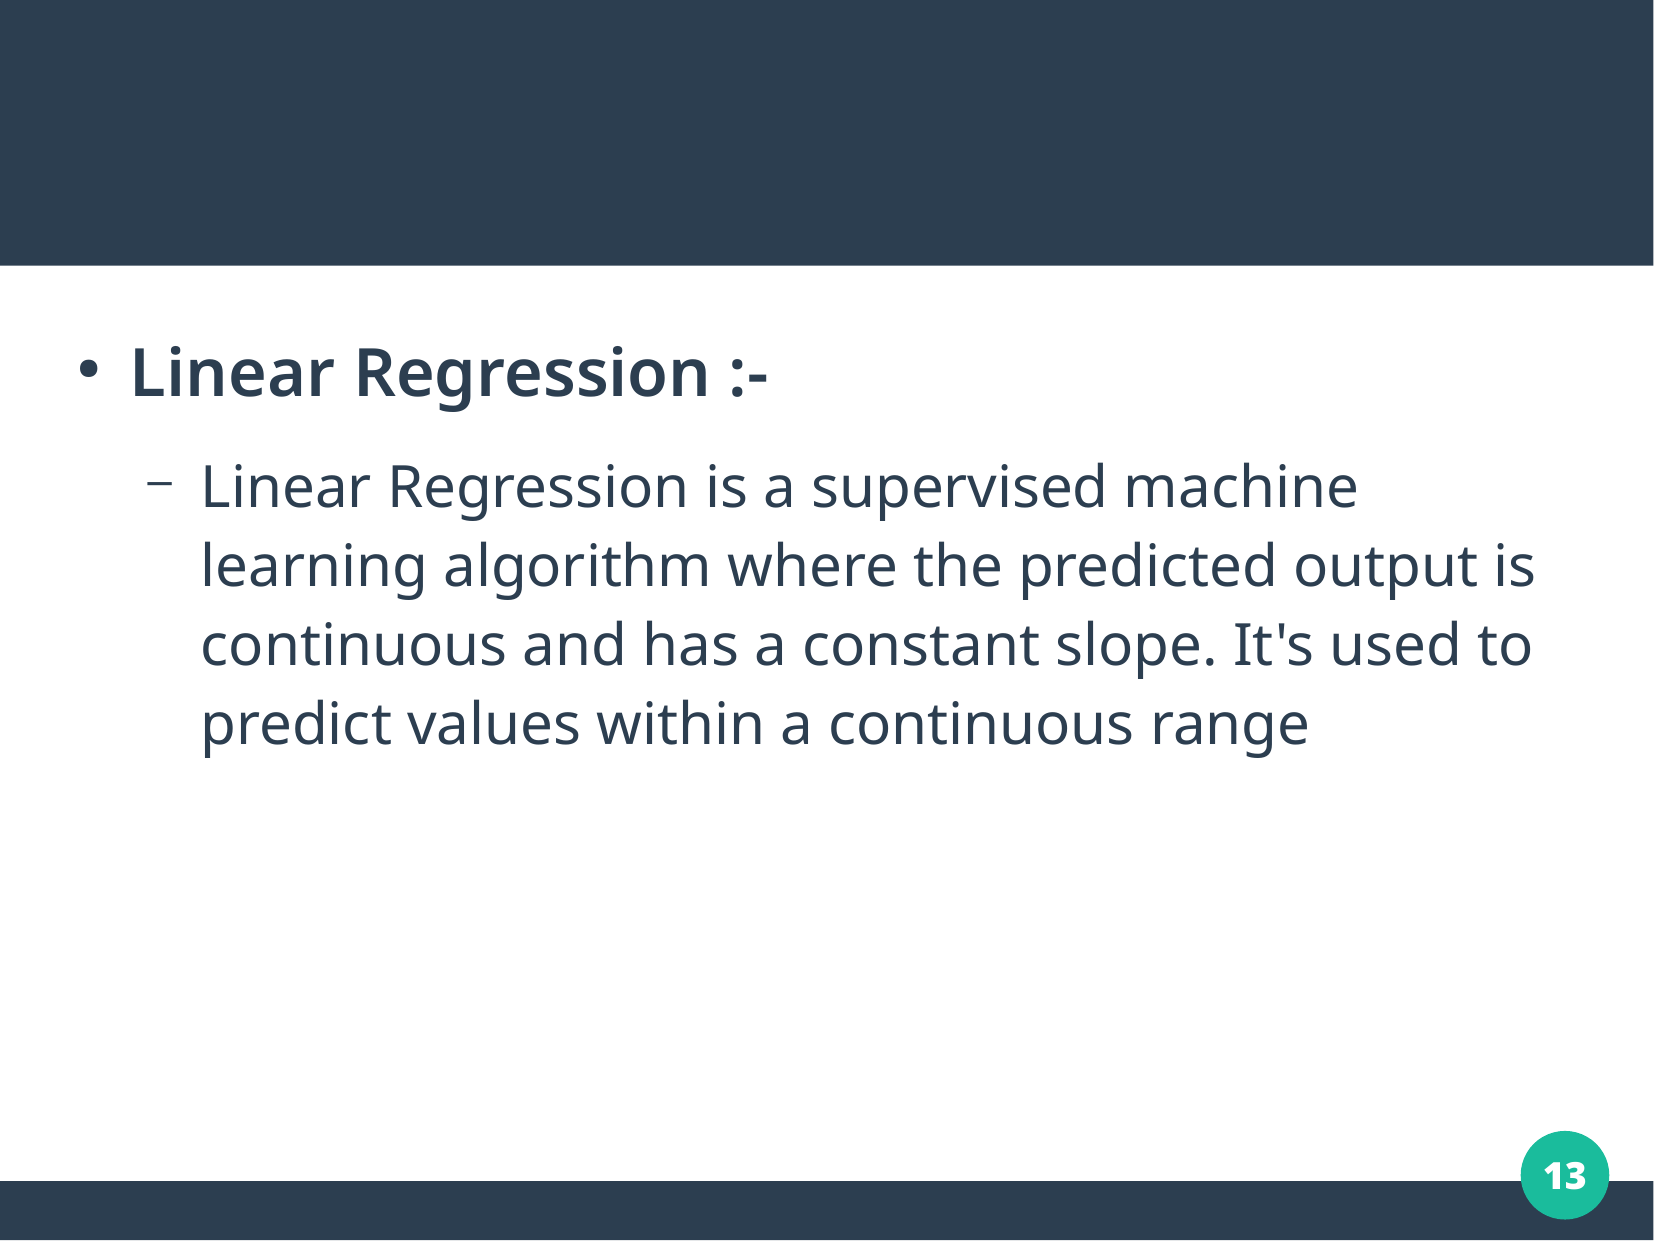

#
Linear Regression :-
Linear Regression is a supervised machine learning algorithm where the predicted output is continuous and has a constant slope. It's used to predict values within a continuous range
13